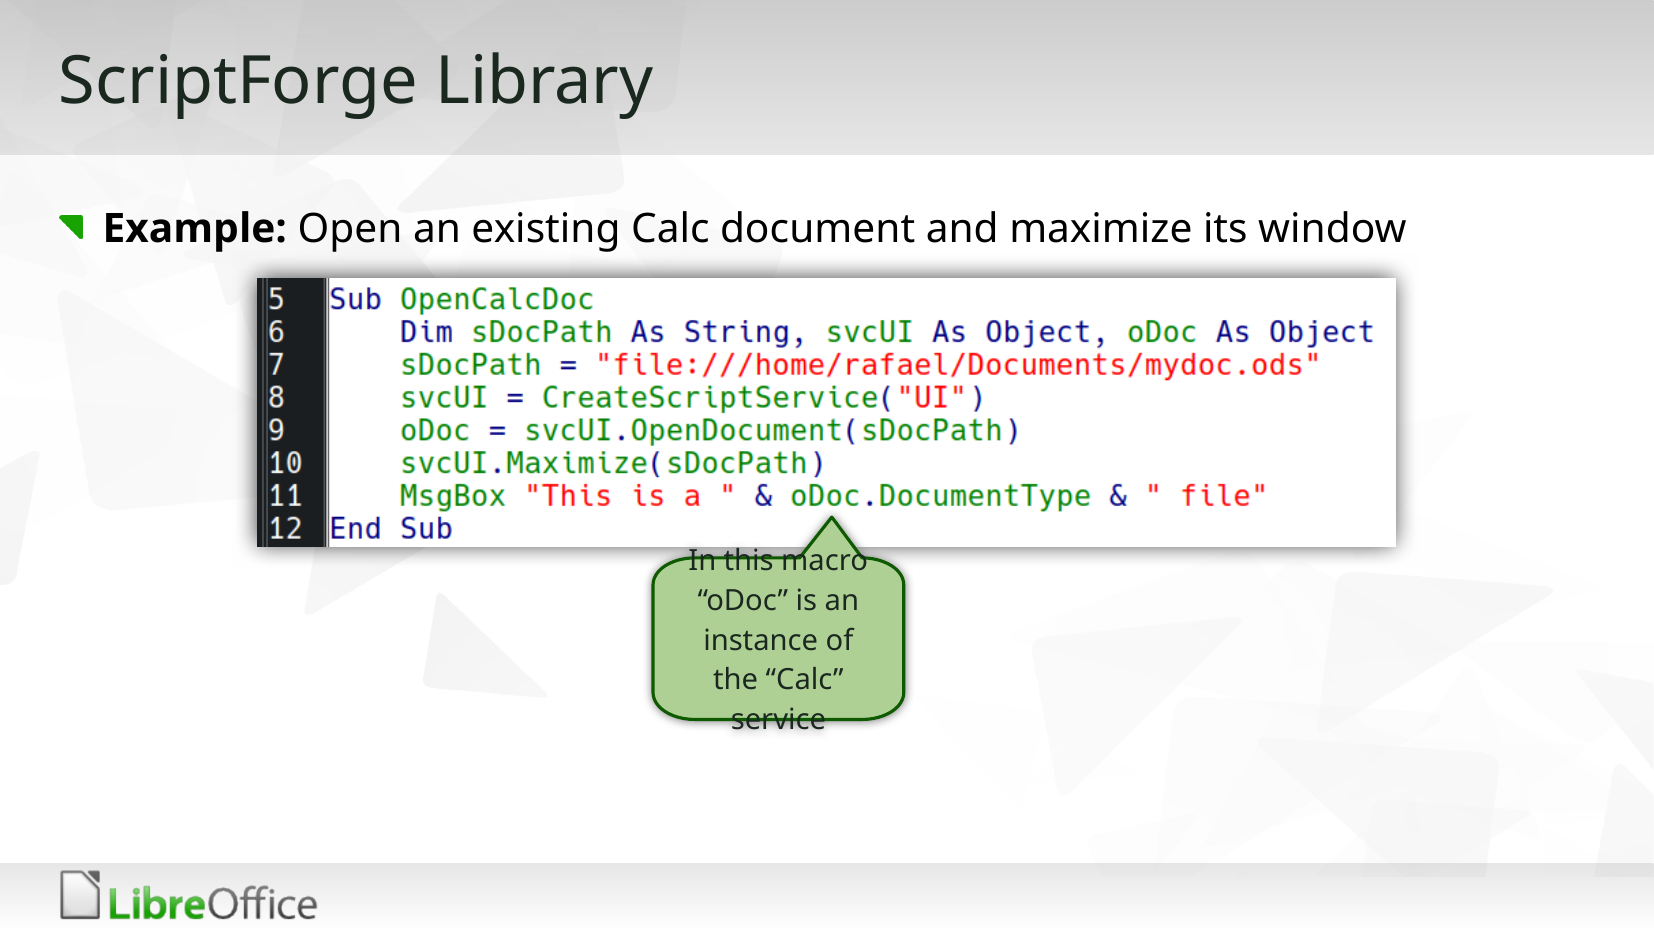

# ScriptForge Library
Example: Open an existing Calc document and maximize its window
In this macro “oDoc” is an instance of the “Calc” service